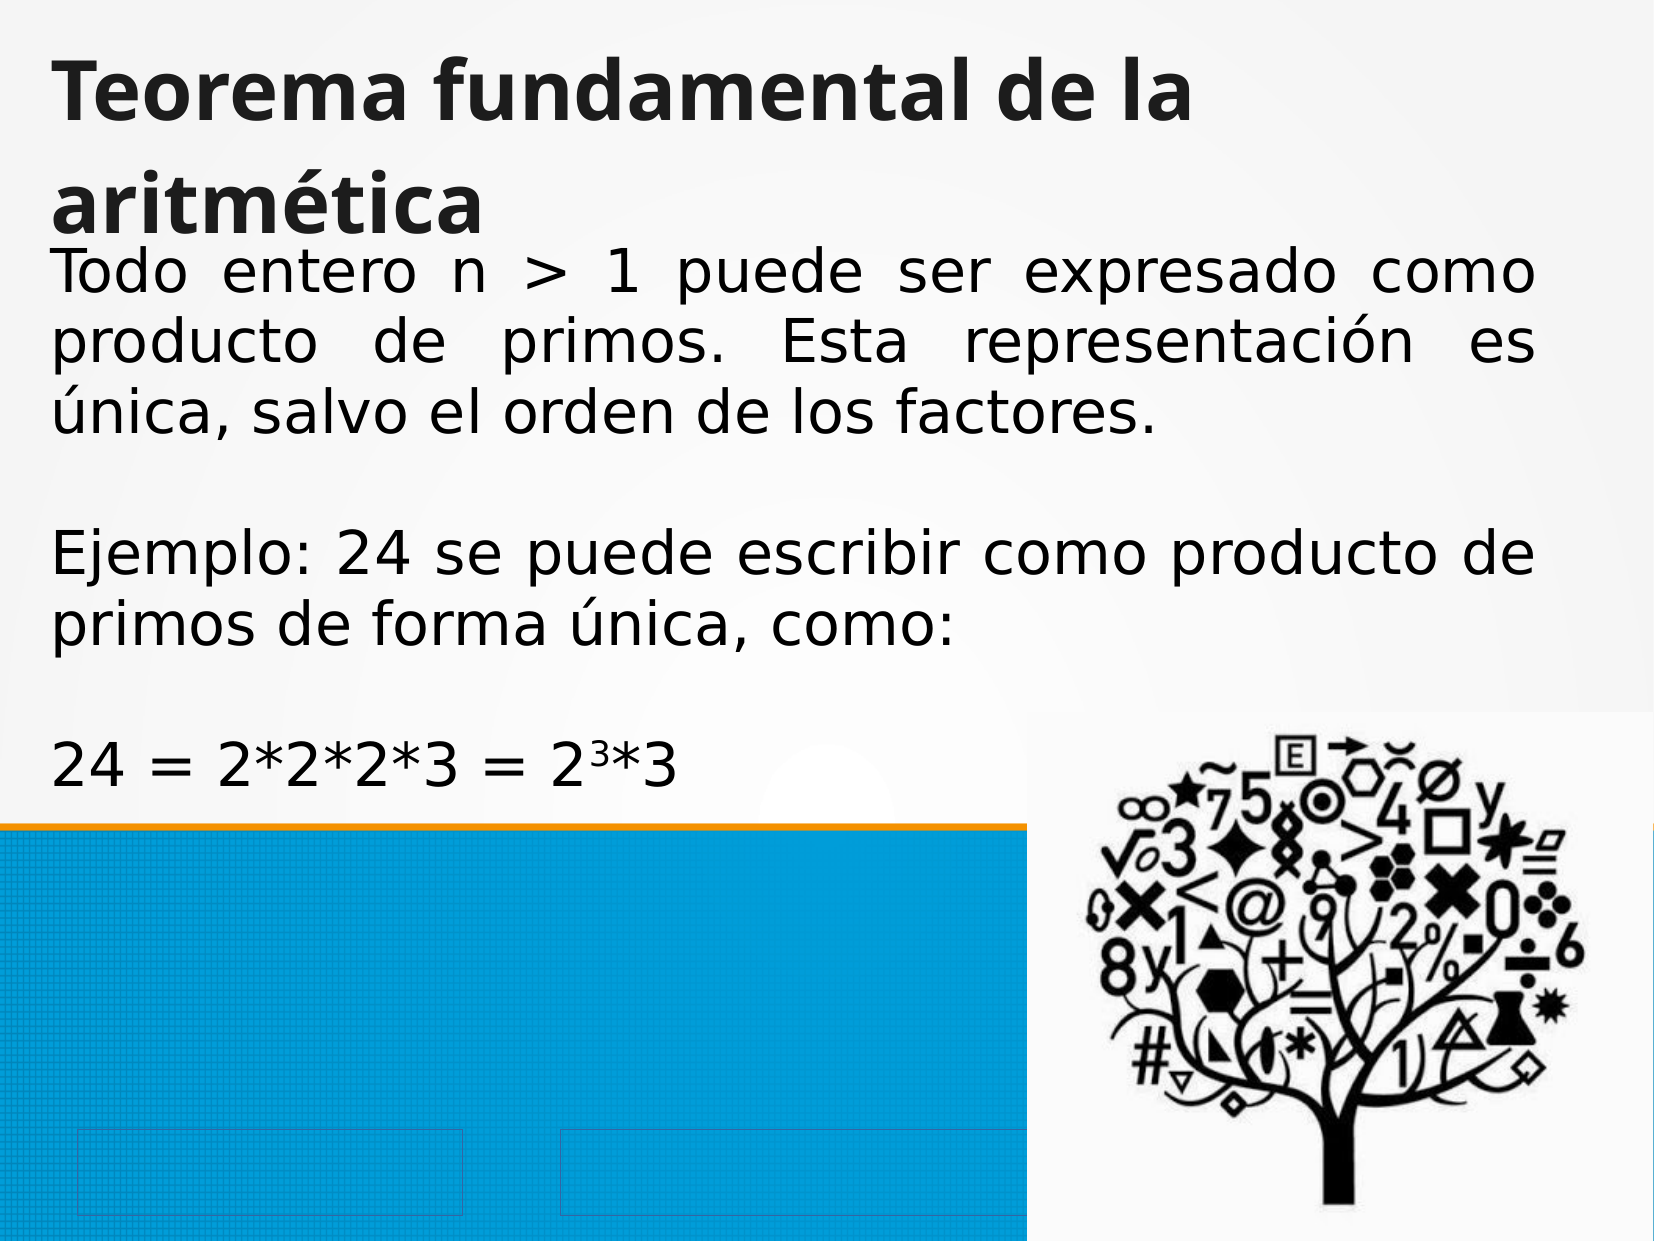

Teorema fundamental de la aritmética
Todo entero n > 1 puede ser expresado como producto de primos. Esta representación es única, salvo el orden de los factores.
Ejemplo: 24 se puede escribir como producto de primos de forma única, como:
24 = 2*2*2*3 = 23*3
3